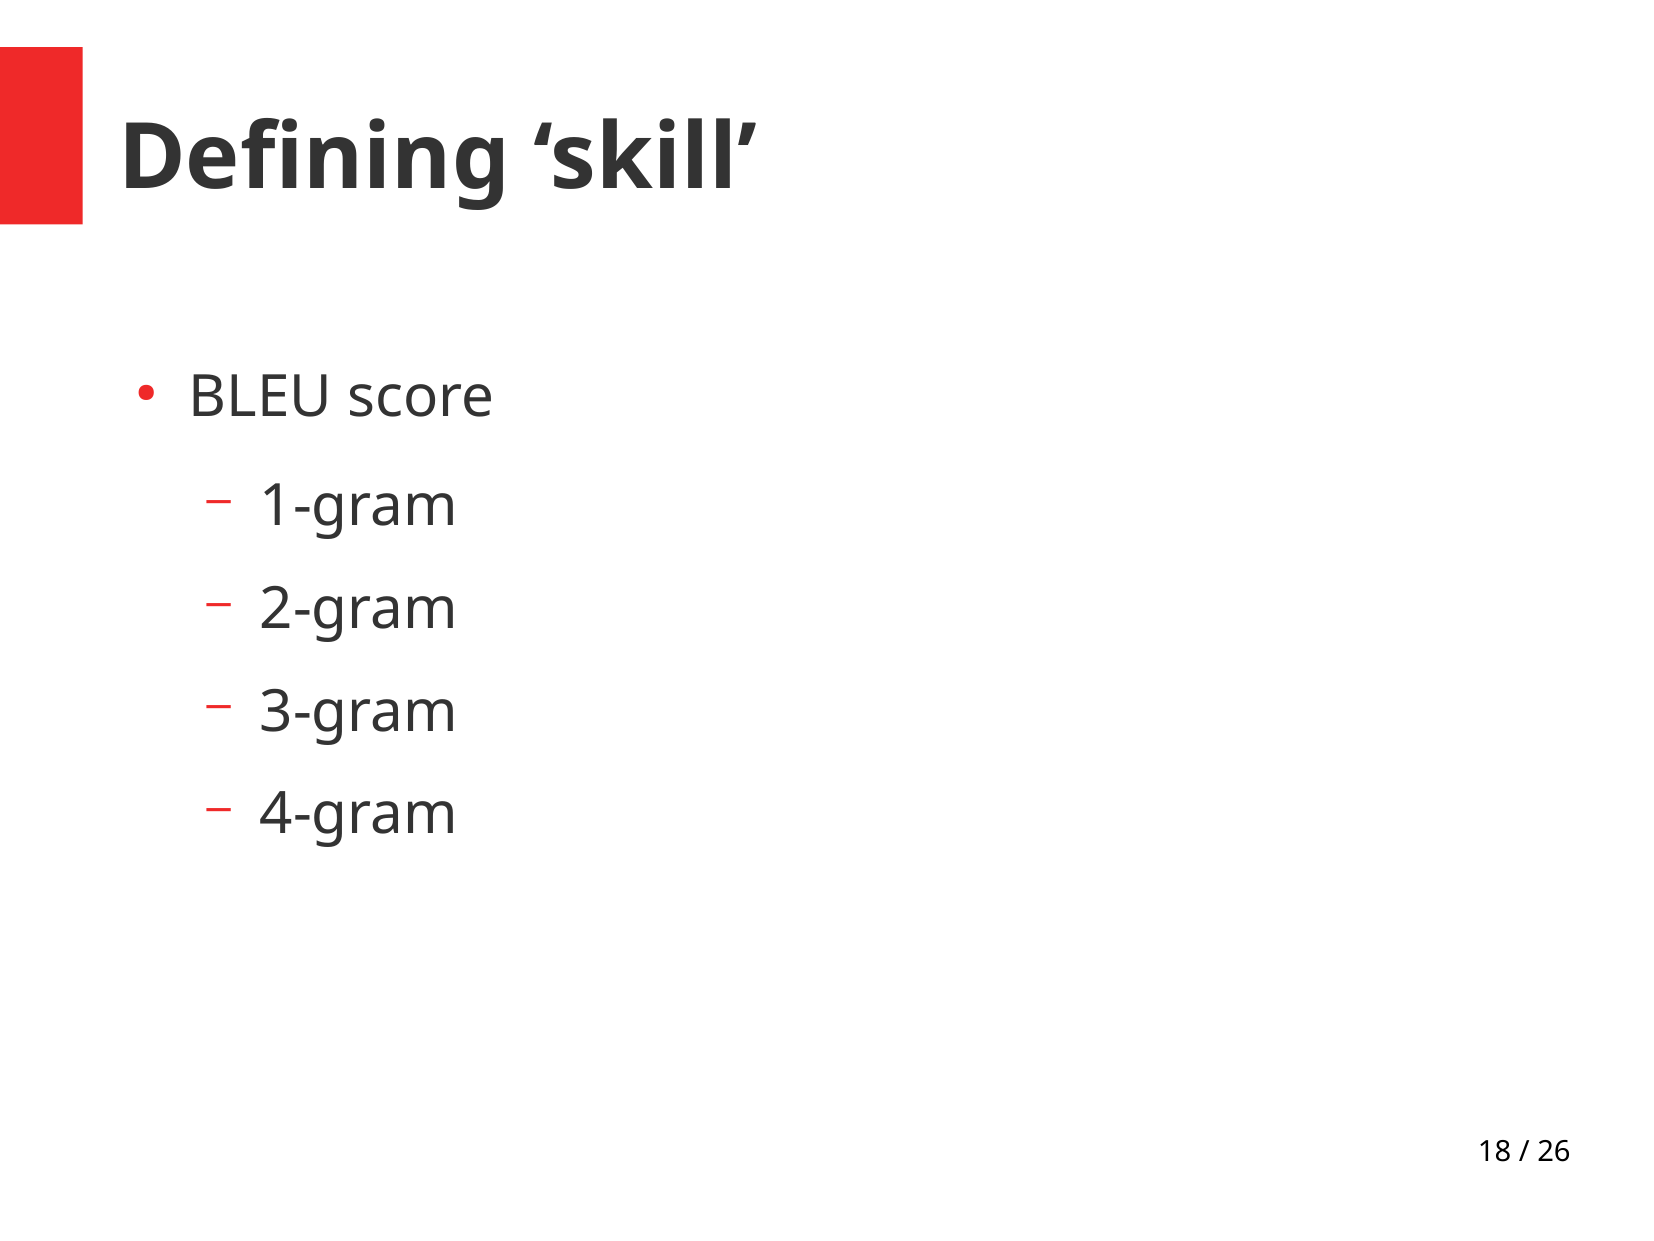

# Defining ‘skill’
BLEU score
1-gram
2-gram
3-gram
4-gram
18